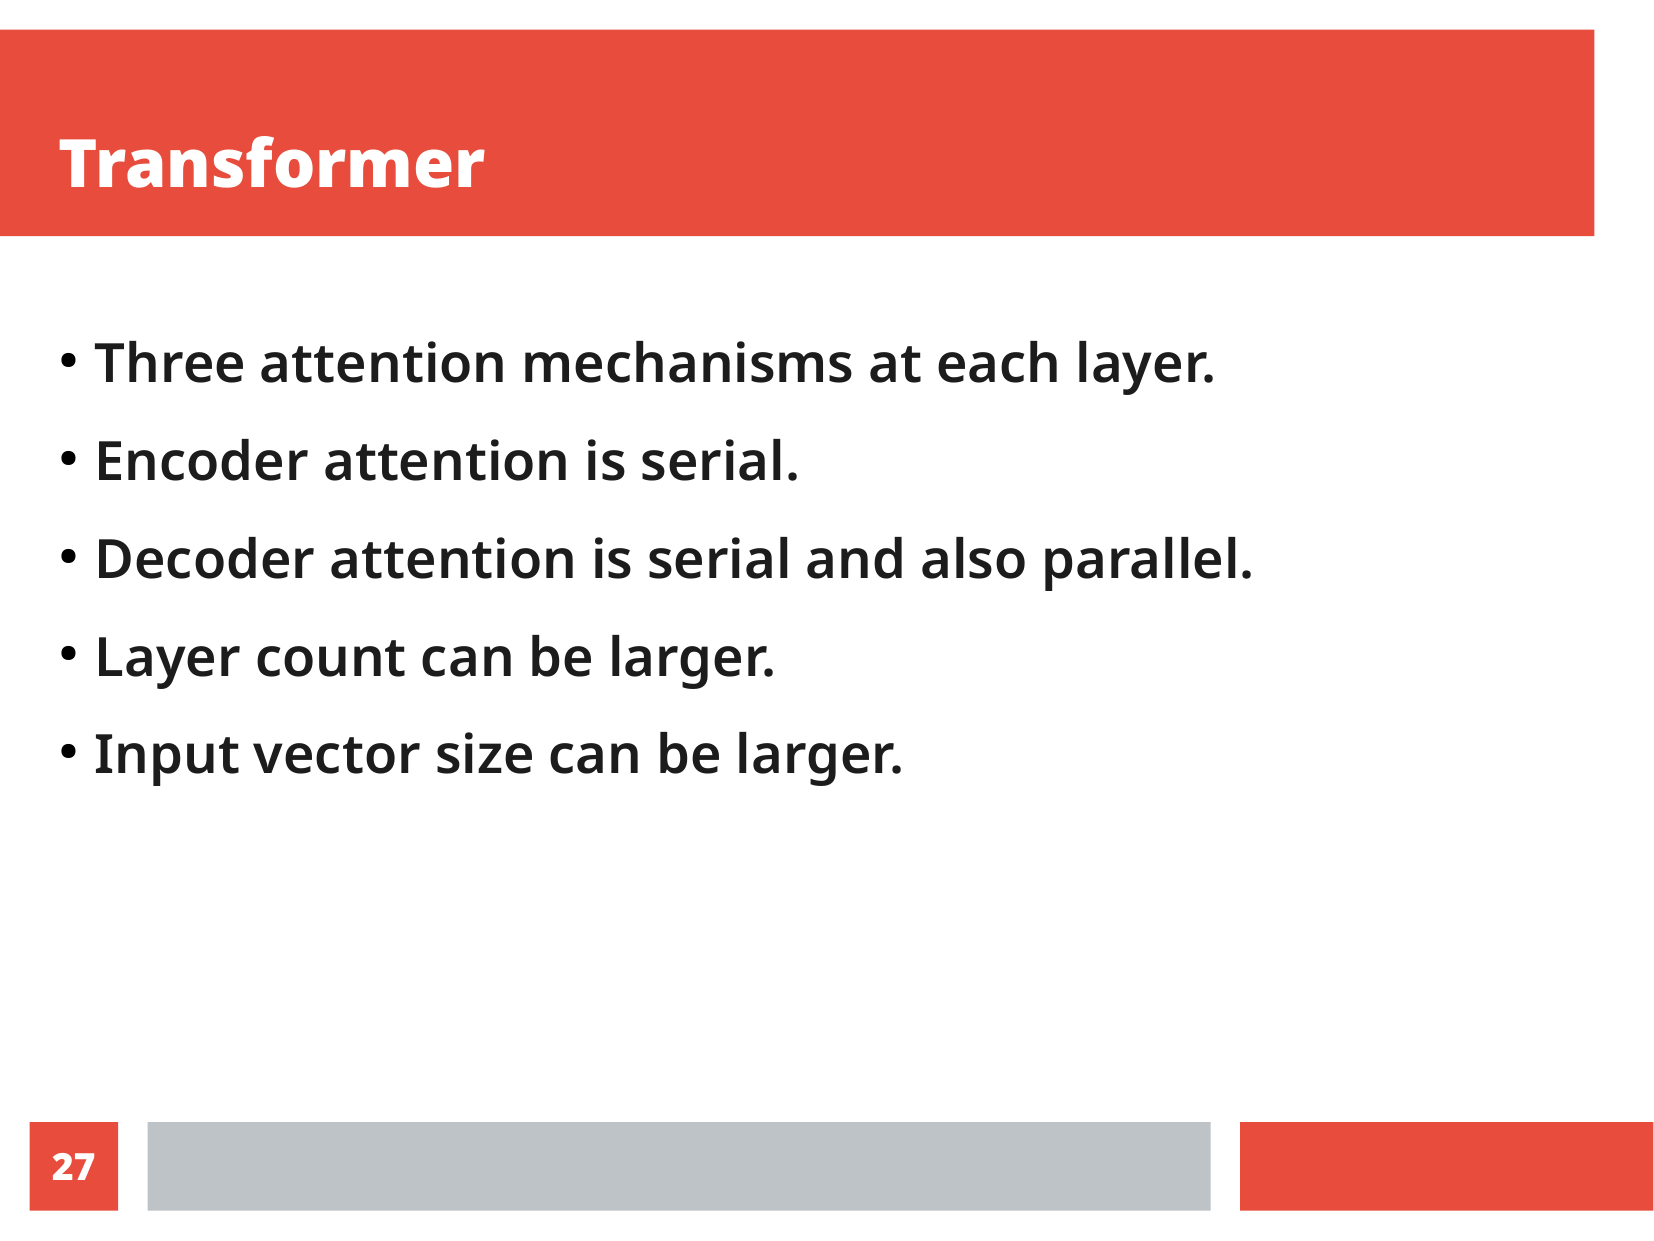

# Transformer
Three attention mechanisms at each layer.
Encoder attention is serial.
Decoder attention is serial and also parallel.
Layer count can be larger.
Input vector size can be larger.
27